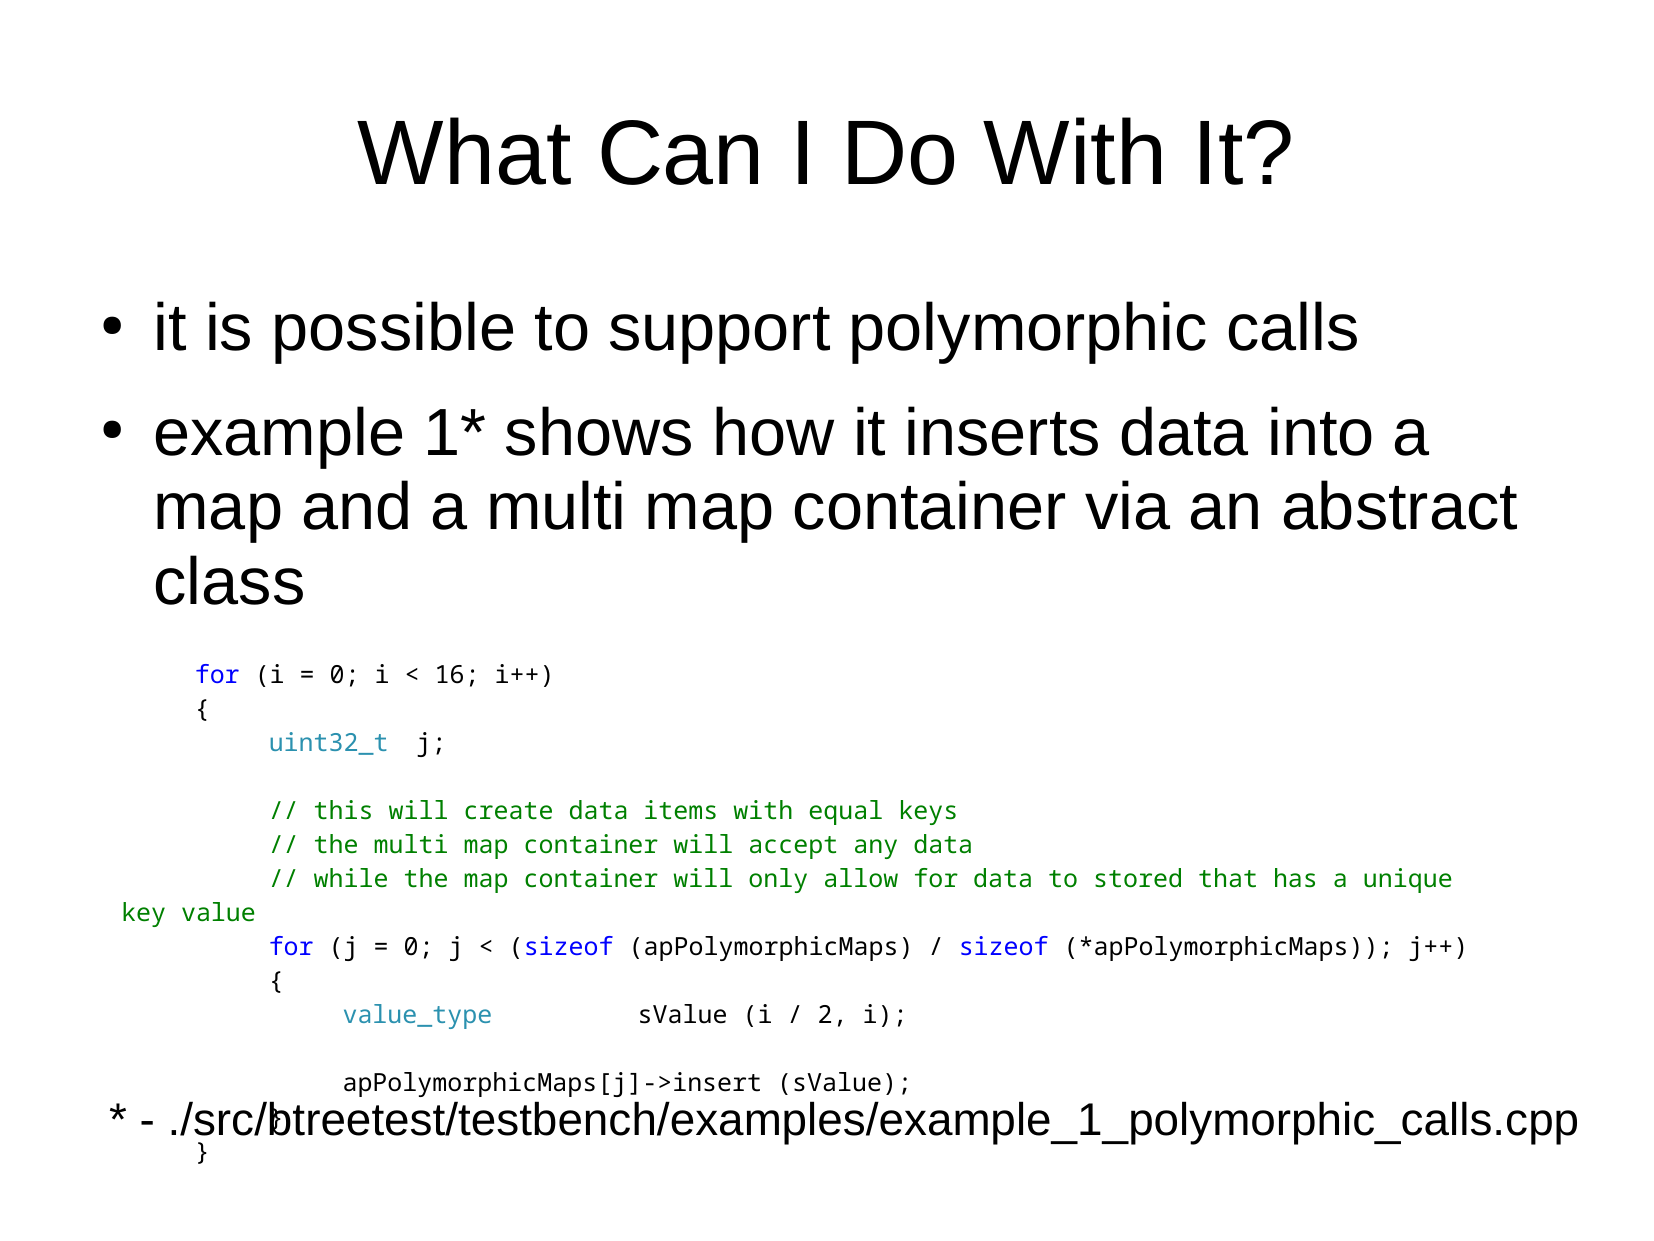

# What Can I Do With It?
it is possible to support polymorphic calls
example 1* shows how it inserts data into a map and a multi map container via an abstract class
	for (i = 0; i < 16; i++)
	{
		uint32_t	j;
		// this will create data items with equal keys
		// the multi map container will accept any data
		// while the map container will only allow for data to stored that has a unique key value
		for (j = 0; j < (sizeof (apPolymorphicMaps) / sizeof (*apPolymorphicMaps)); j++)
		{
			value_type		sValue (i / 2, i);
			apPolymorphicMaps[j]->insert (sValue);
		}
	}
* - ./src/btreetest/testbench/examples/example_1_polymorphic_calls.cpp